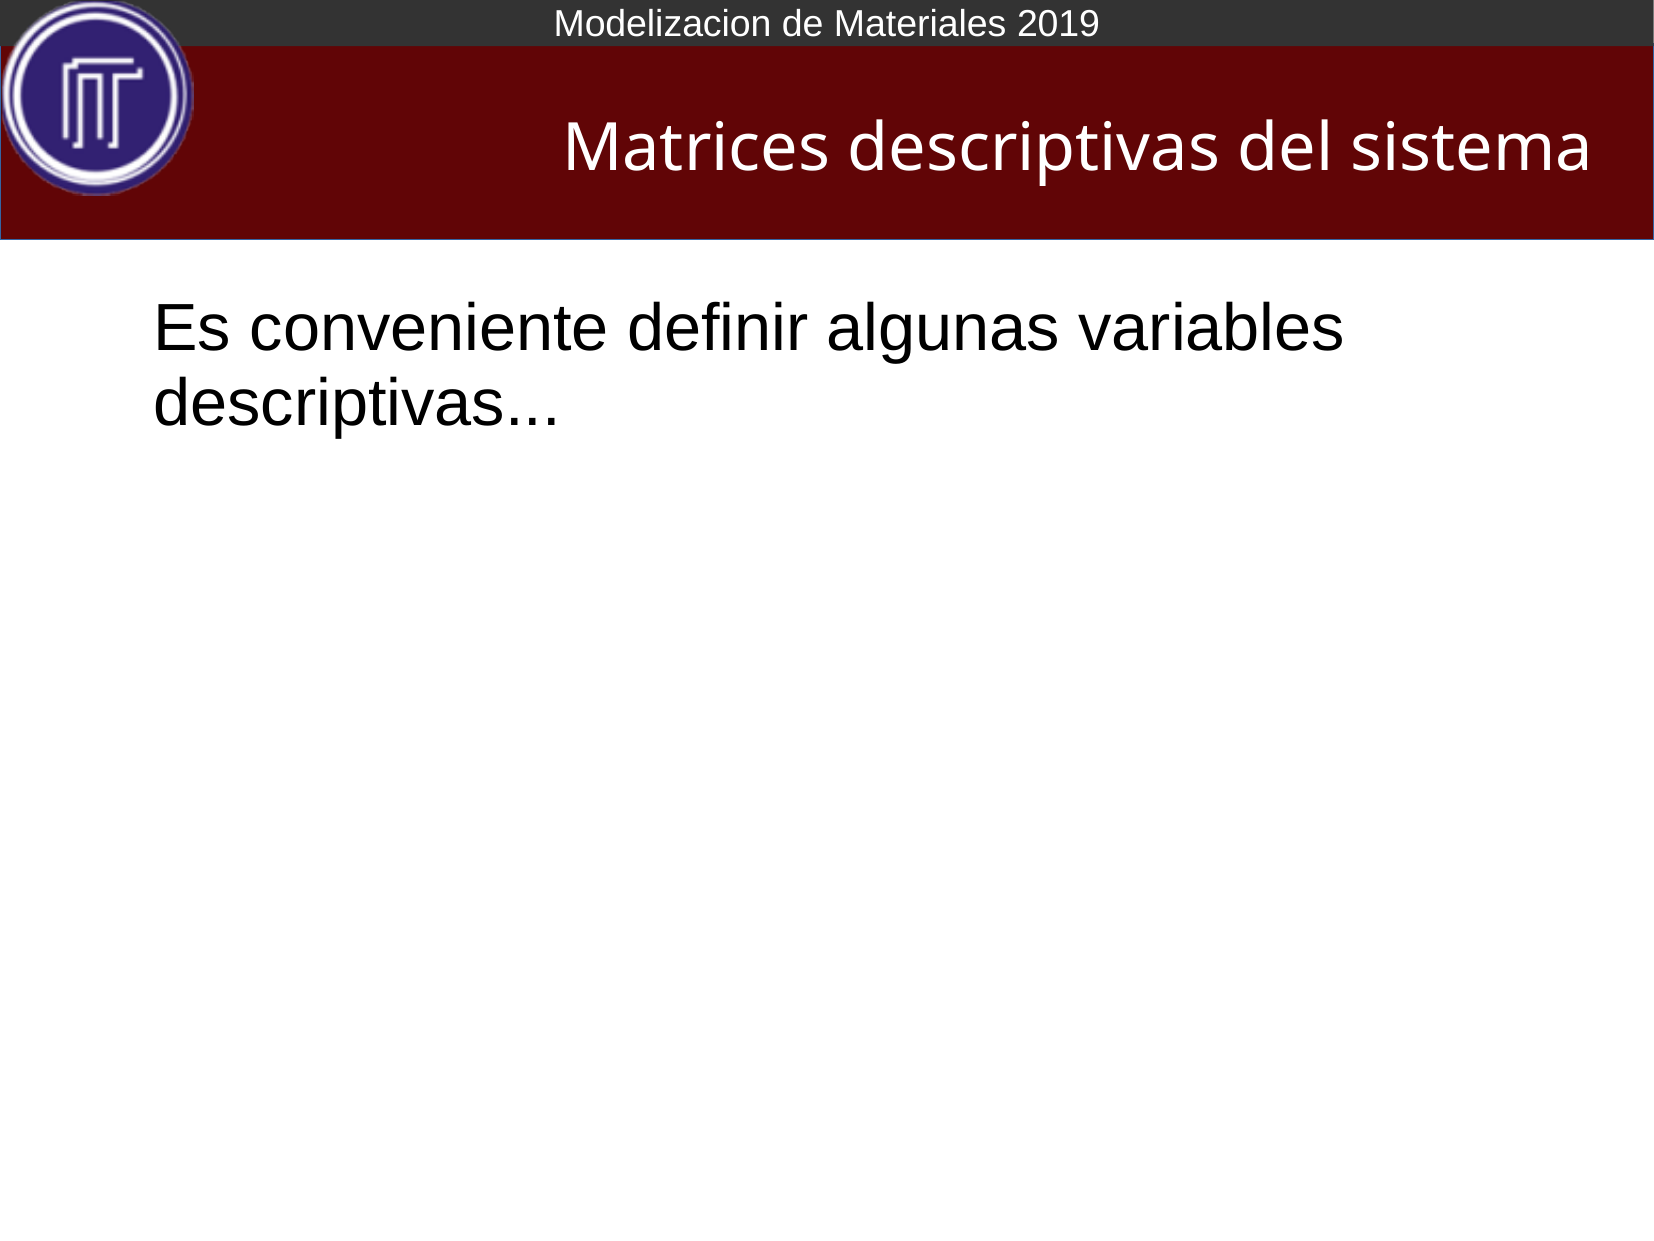

# Matrices descriptivas del sistema
Es conveniente definir algunas variables descriptivas...